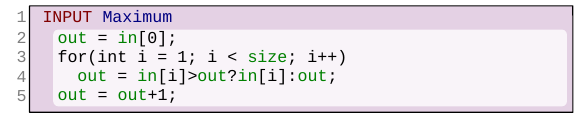

INPUT Maximum
1
out = in[0];
for(int i = 1; i < size; i++)
 out = in[i]>out?in[i]:out;
out = out+1;
2
3
4
5